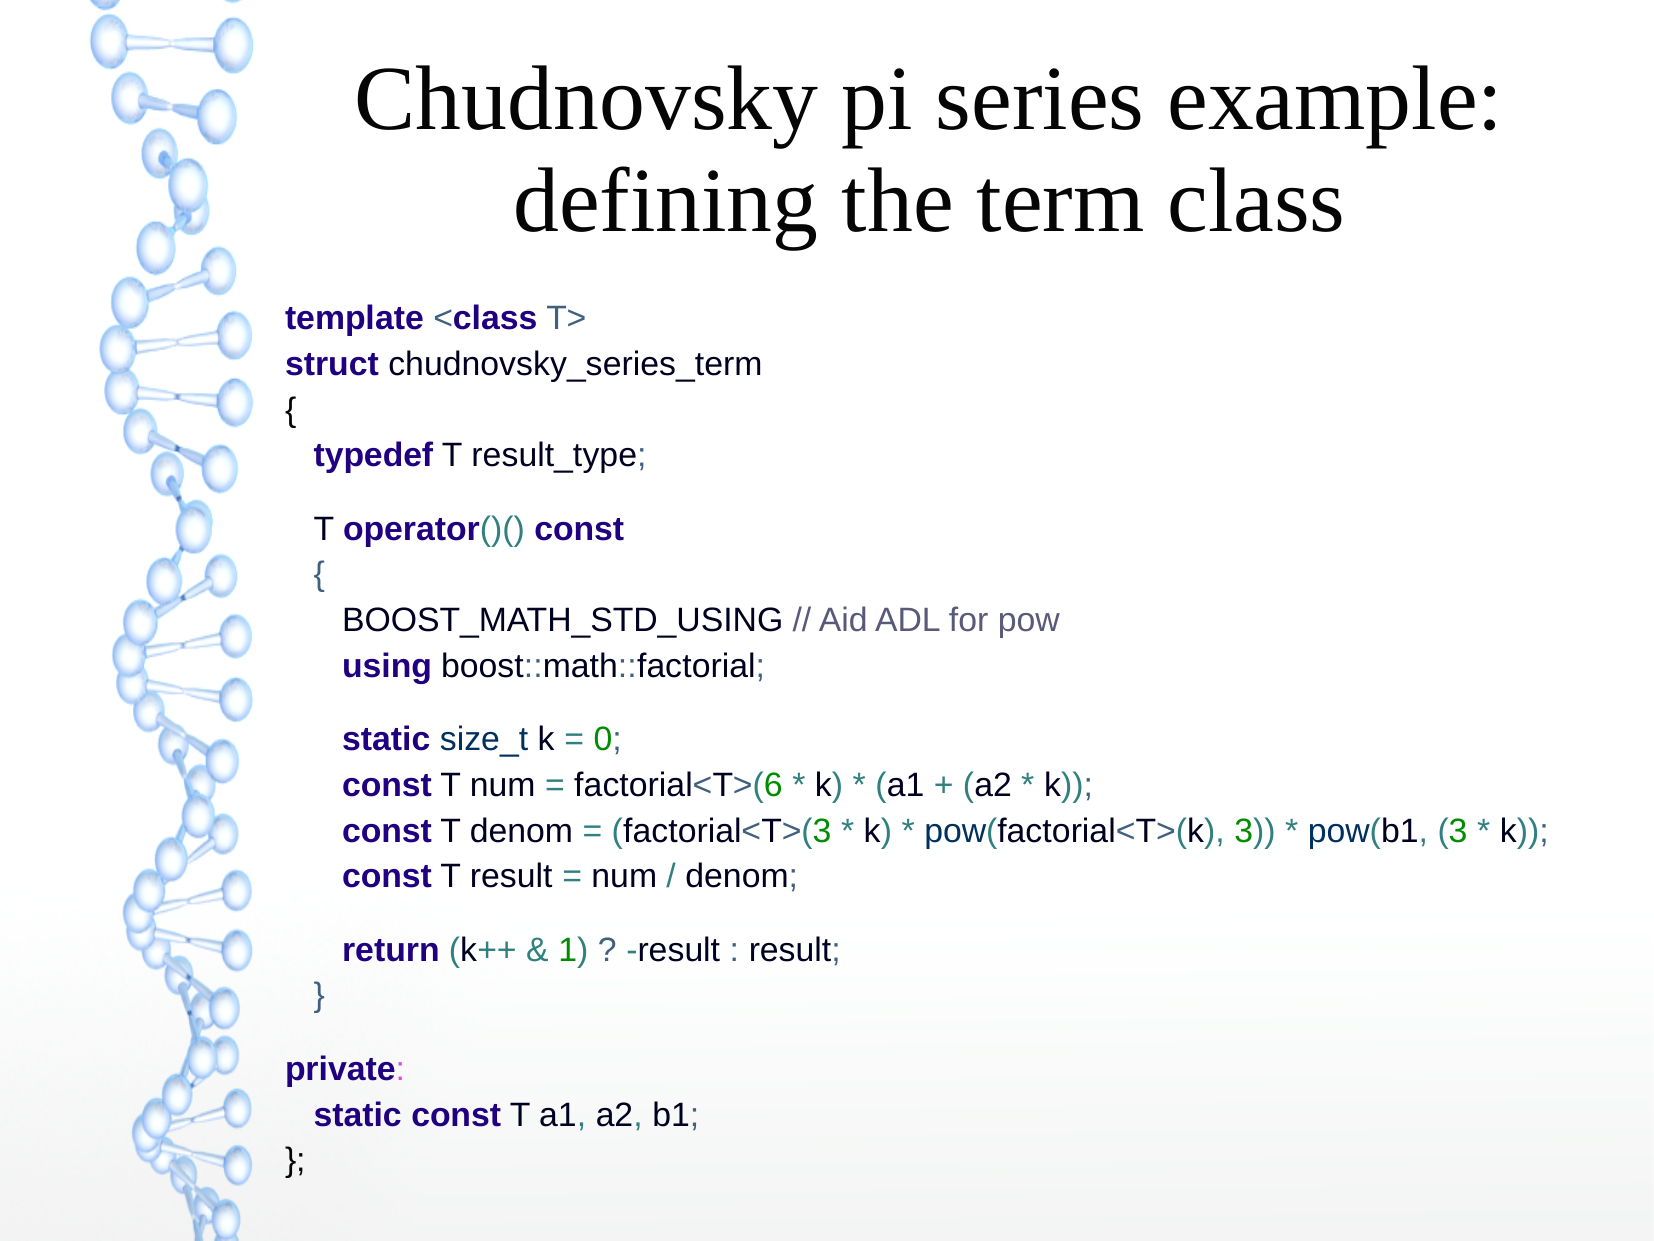

# Chudnovsky pi series example: defining the term class
template <class T>
struct chudnovsky_series_term
{
 typedef T result_type;
 T operator()() const
 {
 BOOST_MATH_STD_USING // Aid ADL for pow
 using boost::math::factorial;
 static size_t k = 0;
 const T num = factorial<T>(6 * k) * (a1 + (a2 * k));
 const T denom = (factorial<T>(3 * k) * pow(factorial<T>(k), 3)) * pow(b1, (3 * k));
 const T result = num / denom;
 return (k++ & 1) ? -result : result;
 }
private:
 static const T a1, a2, b1;
};